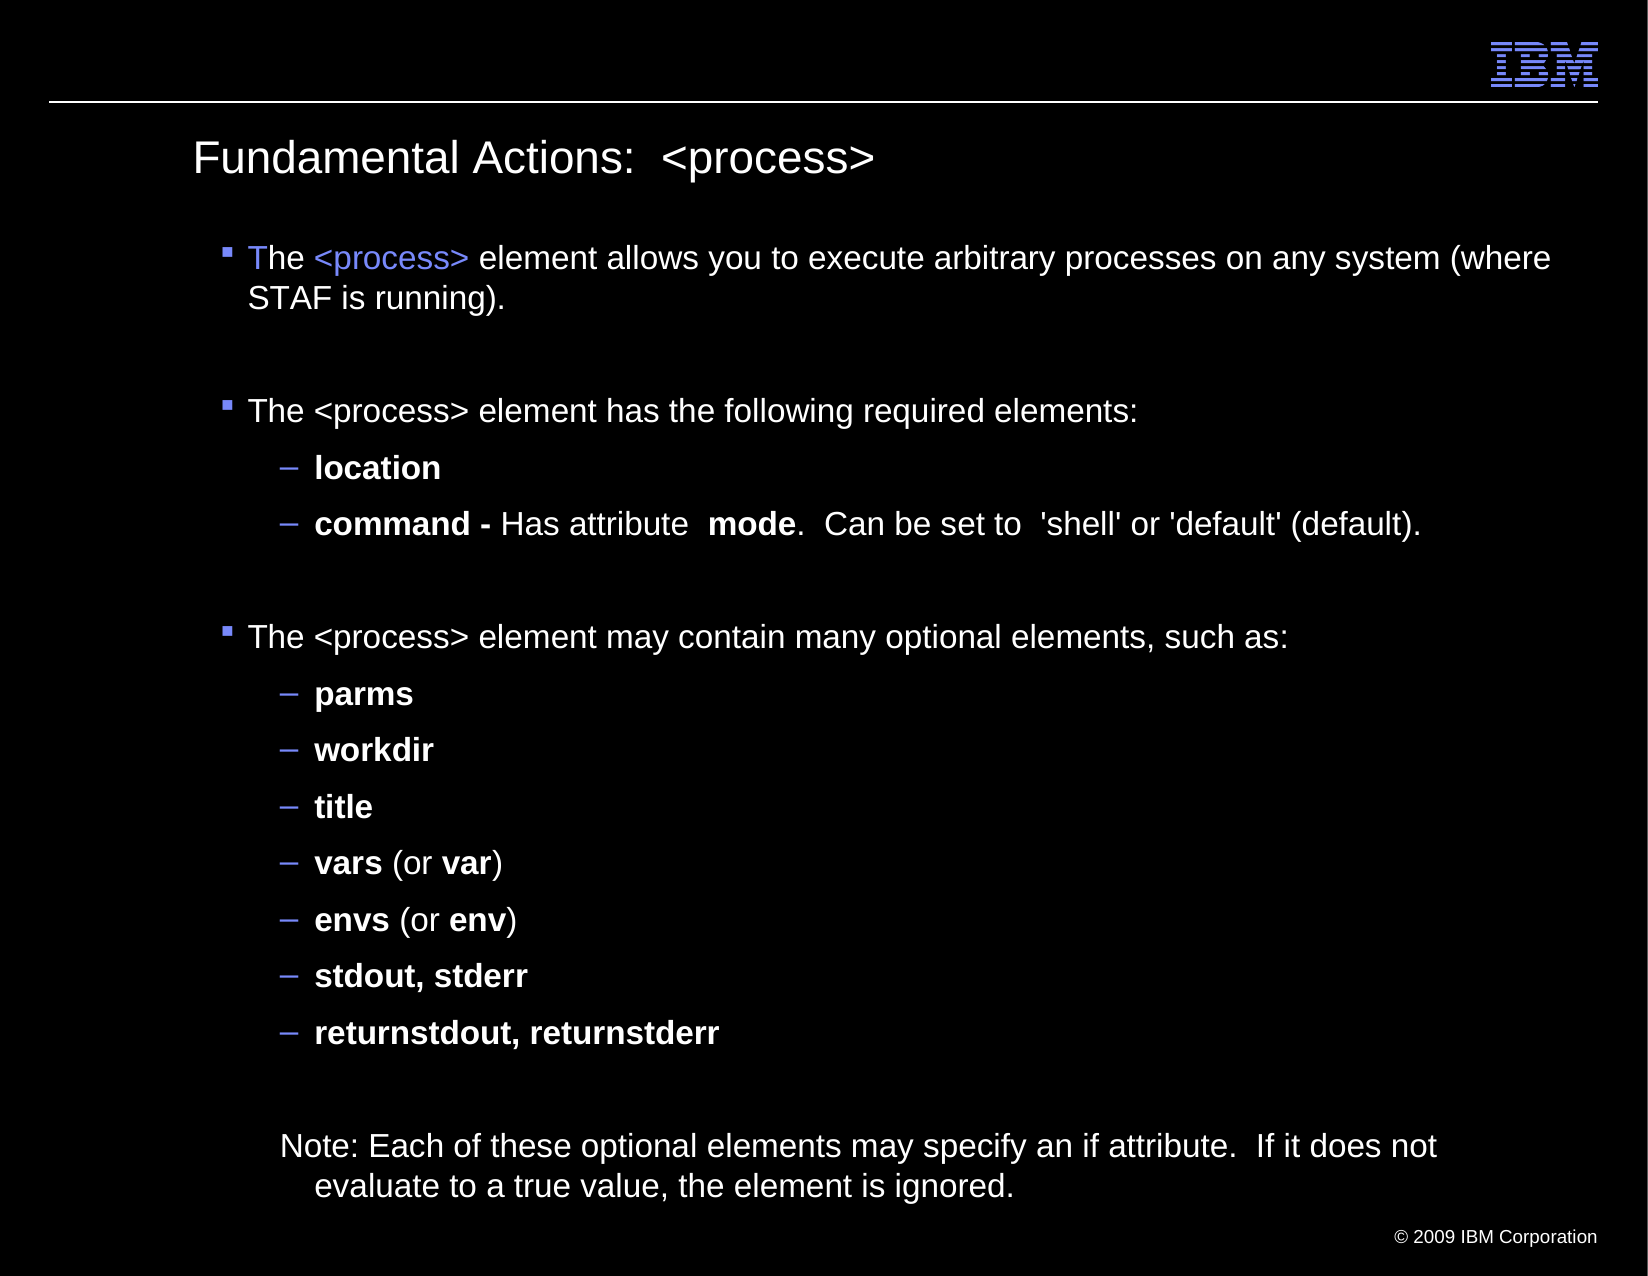

# Fundamental Actions: <process>
The <process> element allows you to execute arbitrary processes on any system (where STAF is running).
The <process> element has the following required elements:
location
command - Has attribute mode. Can be set to 'shell' or 'default' (default).
The <process> element may contain many optional elements, such as:
parms
workdir
title
vars (or var)
envs (or env)
stdout, stderr
returnstdout, returnstderr
Note: Each of these optional elements may specify an if attribute. If it does not evaluate to a true value, the element is ignored.